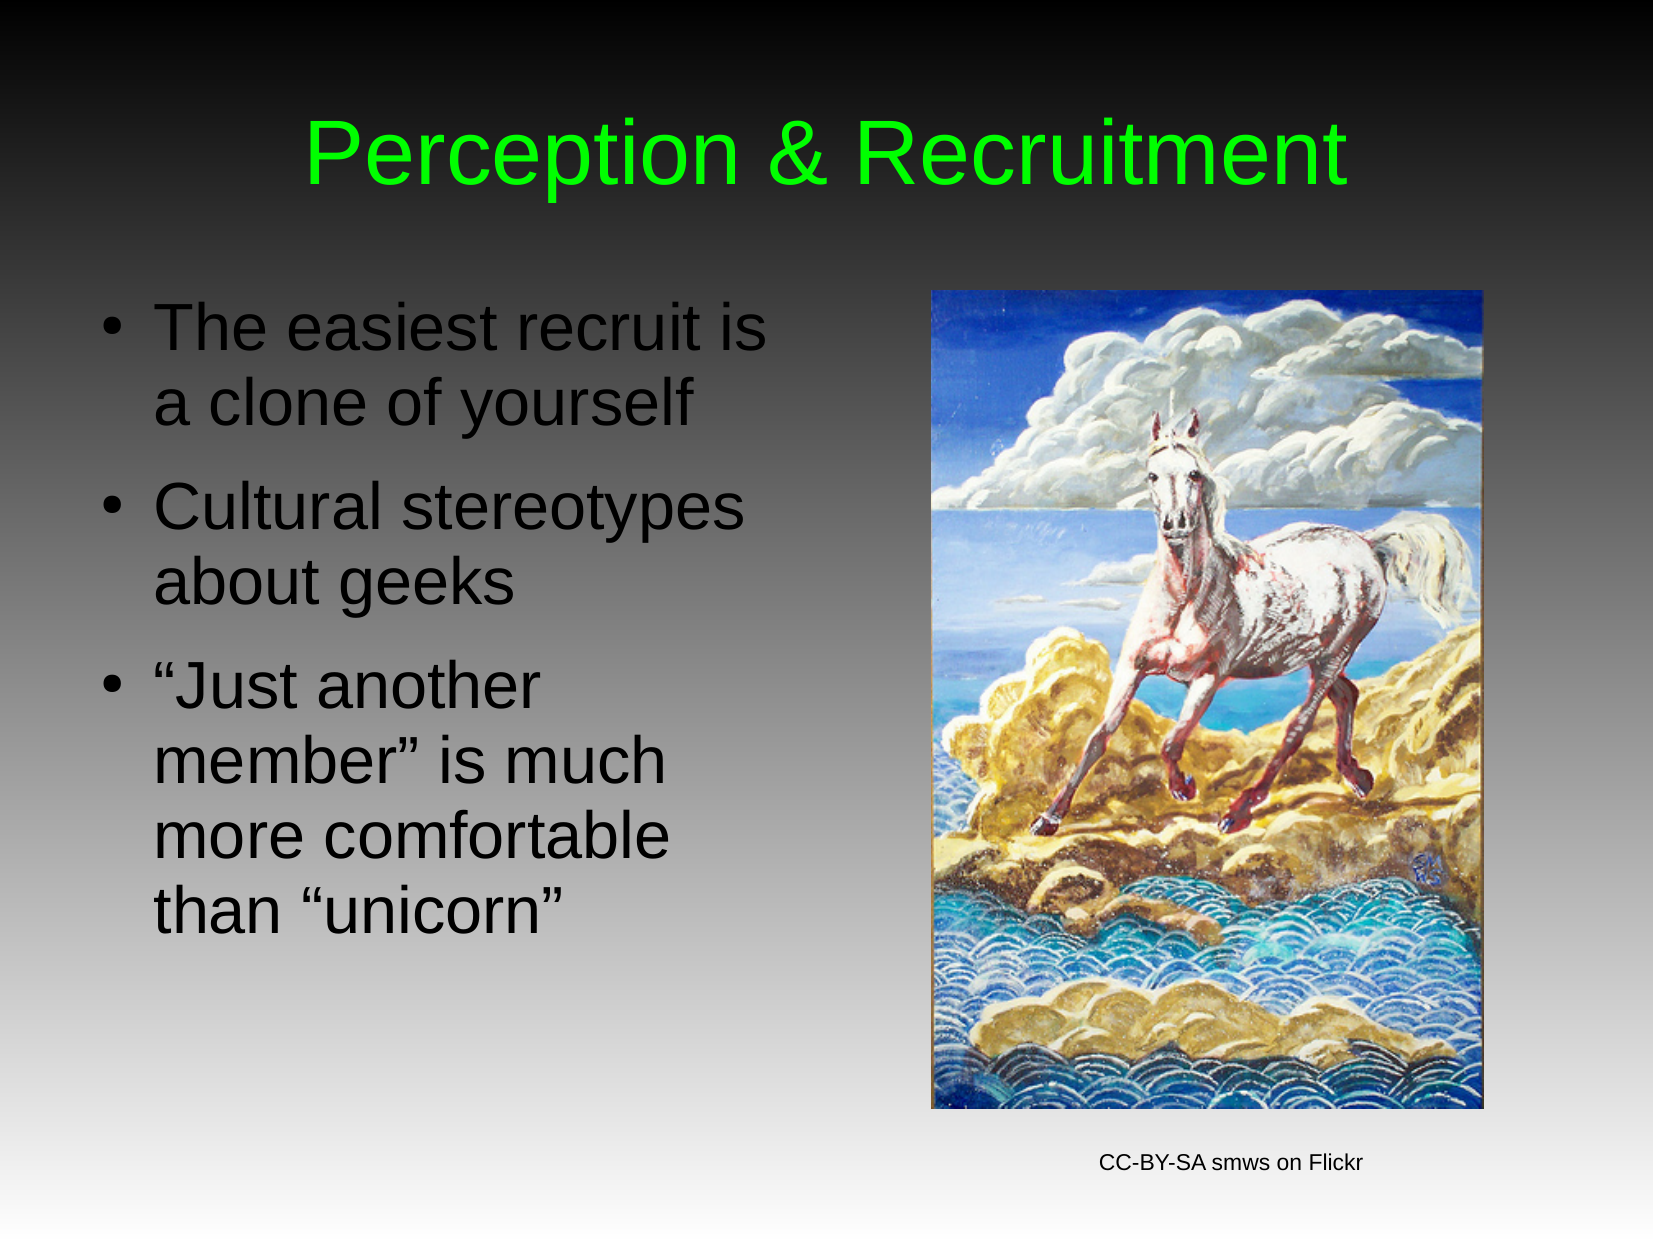

# Perception & Recruitment
The easiest recruit is a clone of yourself
Cultural stereotypes about geeks
“Just another member” is much more comfortable than “unicorn”
CC-BY-SA smws on Flickr